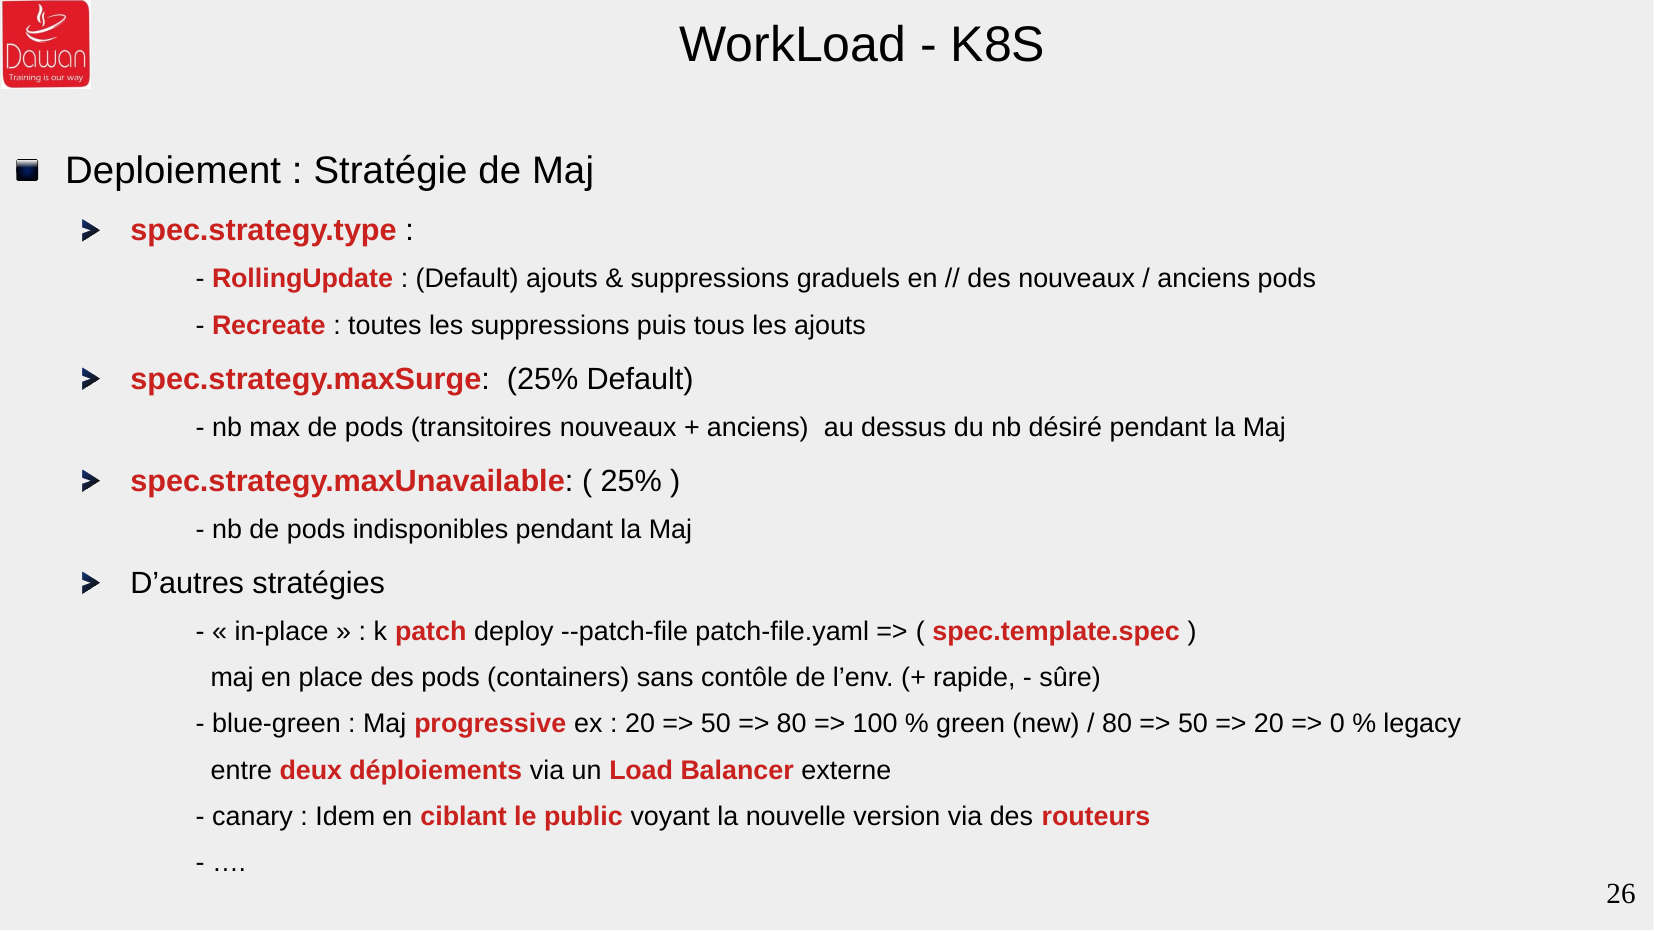

# WorkLoad - K8S
Deploiement : Stratégie de Maj
spec.strategy.type :
- RollingUpdate : (Default) ajouts & suppressions graduels en // des nouveaux / anciens pods
- Recreate : toutes les suppressions puis tous les ajouts
spec.strategy.maxSurge: (25% Default)
- nb max de pods (transitoires nouveaux + anciens) au dessus du nb désiré pendant la Maj
spec.strategy.maxUnavailable: ( 25% )
- nb de pods indisponibles pendant la Maj
D’autres stratégies
- « in-place » : k patch deploy --patch-file patch-file.yaml => ( spec.template.spec )
 maj en place des pods (containers) sans contôle de l’env. (+ rapide, - sûre)
- blue-green : Maj progressive ex : 20 => 50 => 80 => 100 % green (new) / 80 => 50 => 20 => 0 % legacy
 entre deux déploiements via un Load Balancer externe
- canary : Idem en ciblant le public voyant la nouvelle version via des routeurs
- ….
26